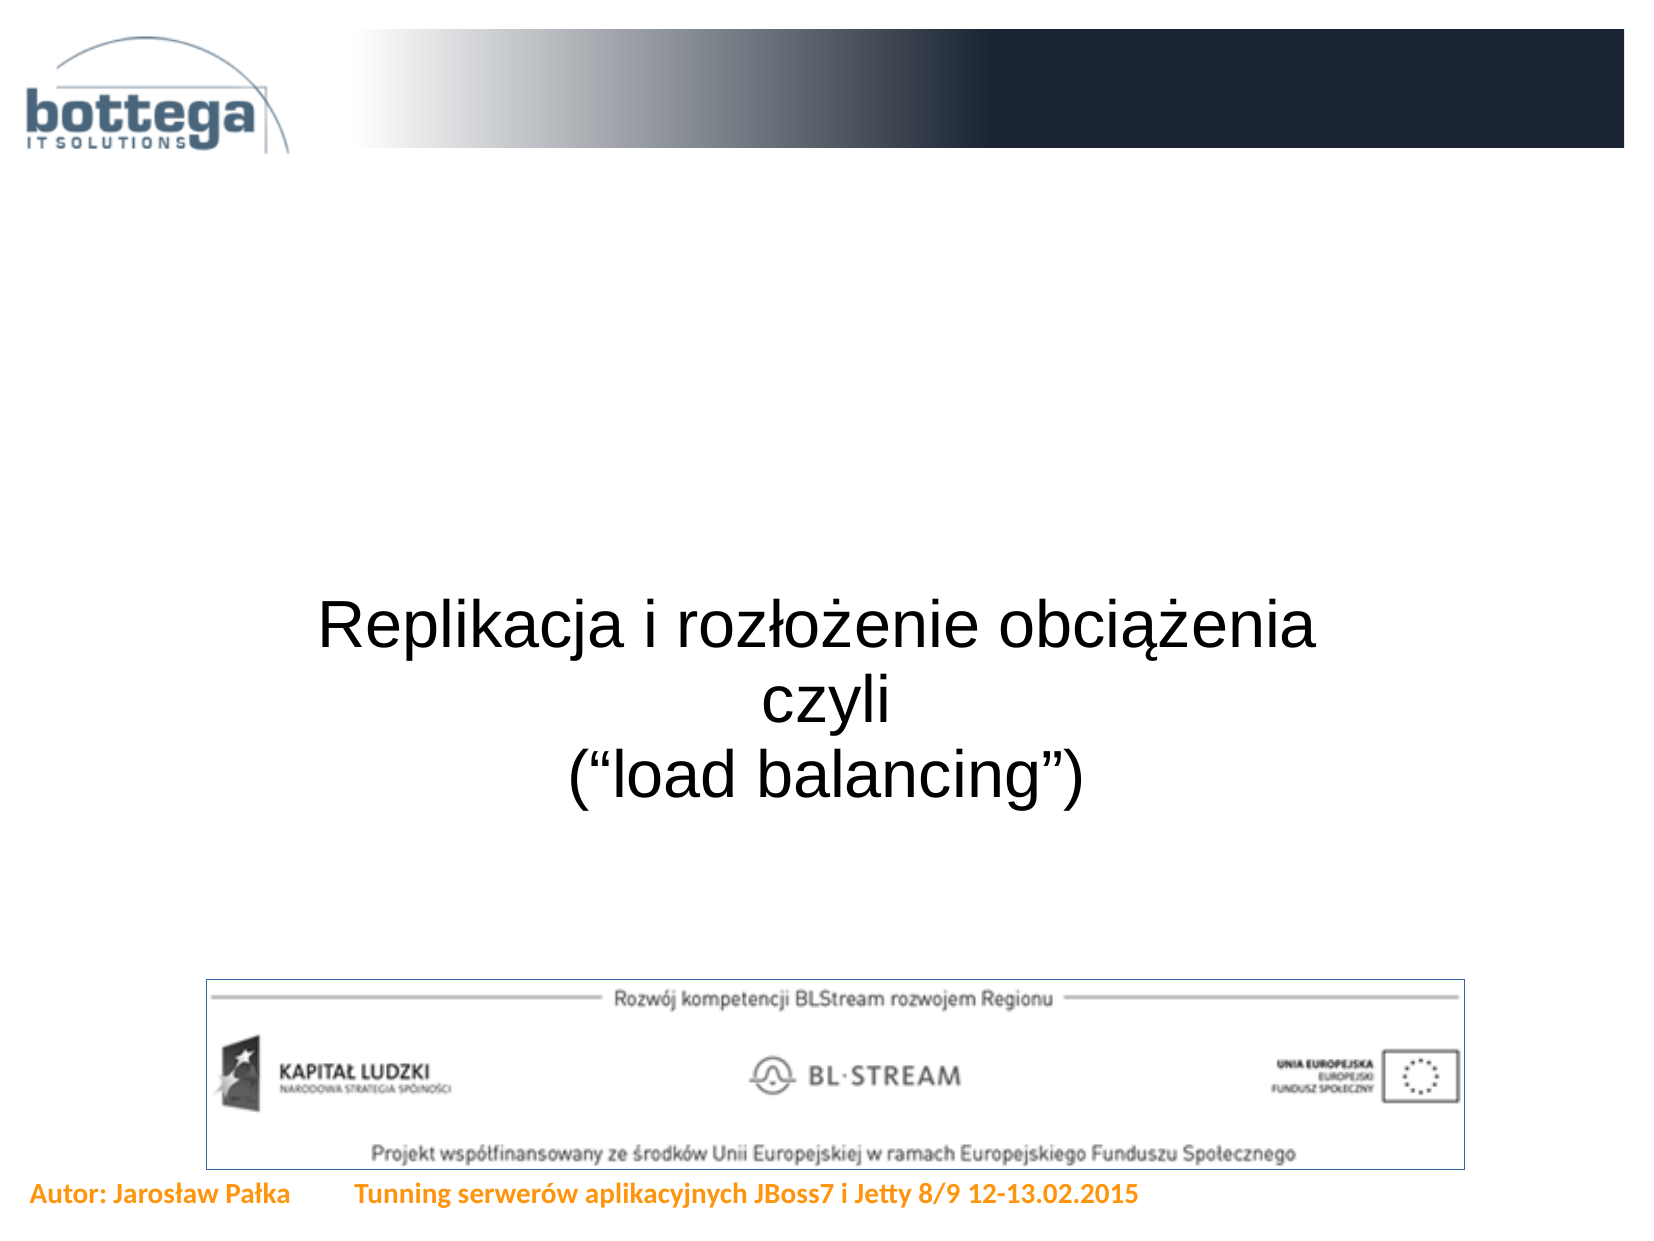

# Replikacja i rozłożenie obciążenia
czyli
(“load balancing”)